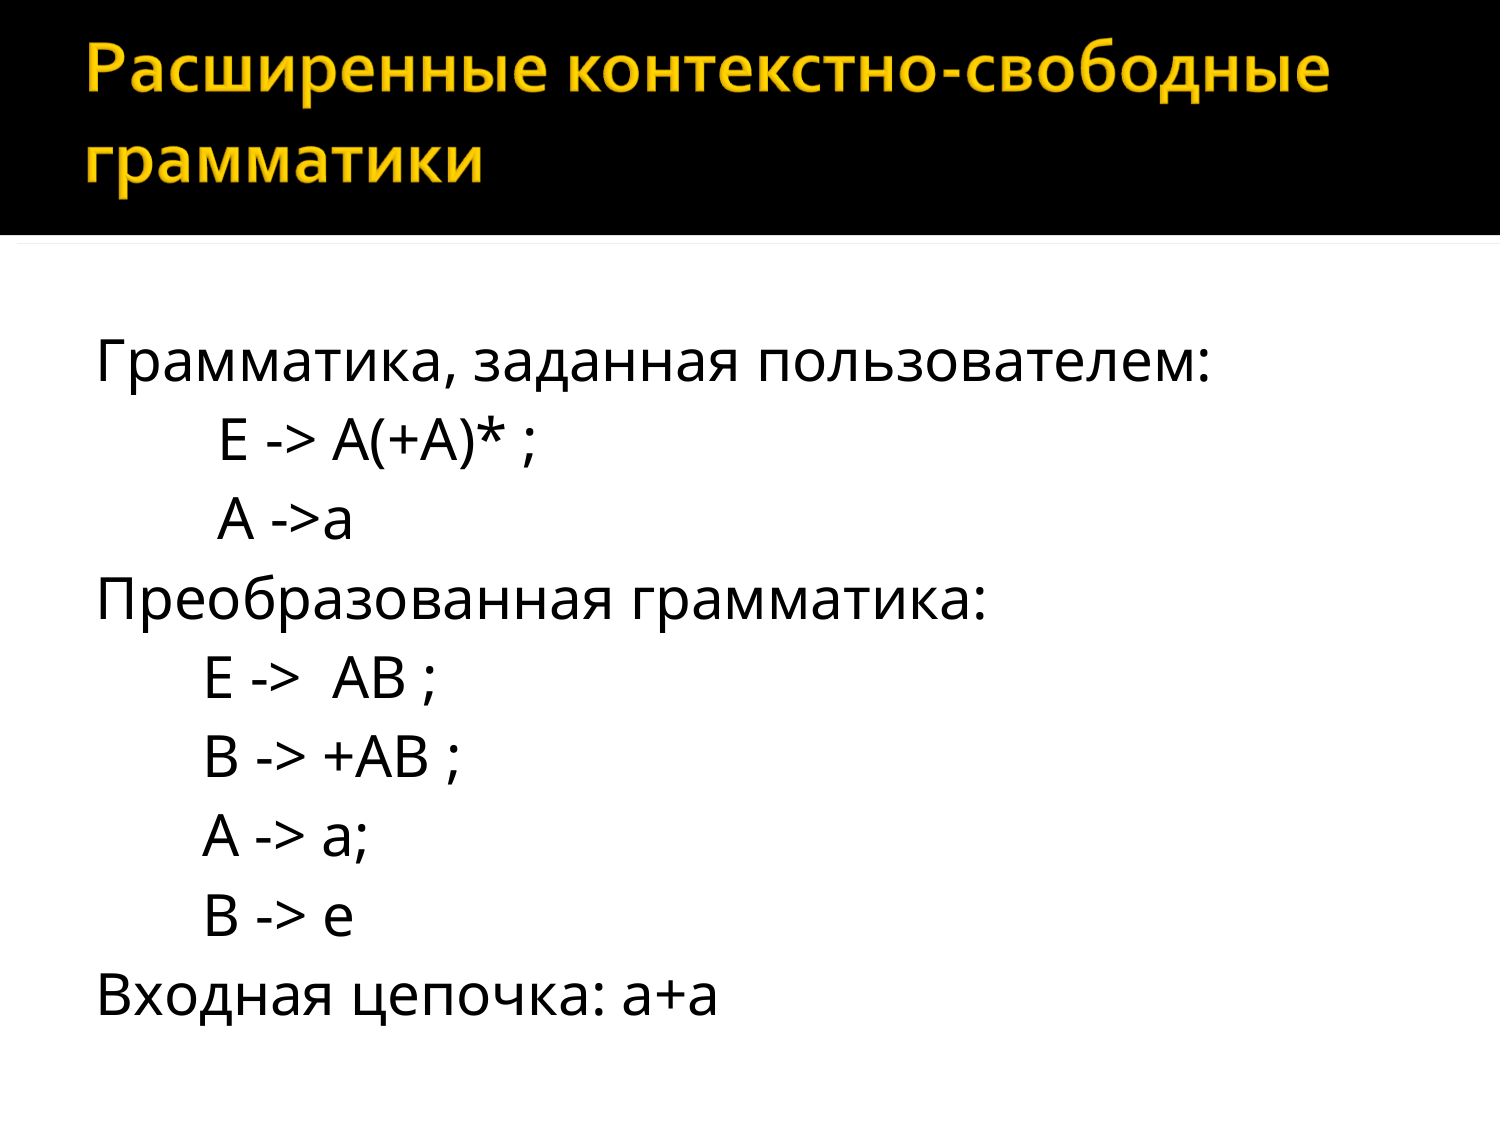

# Грамматика, заданная пользователем:
 E -> A(+A)* ;
 A ->a
Преобразованная грамматика:
 E -> AB ;
 B -> +AB ;
 A -> a;
 B -> e
Входная цепочка: a+a